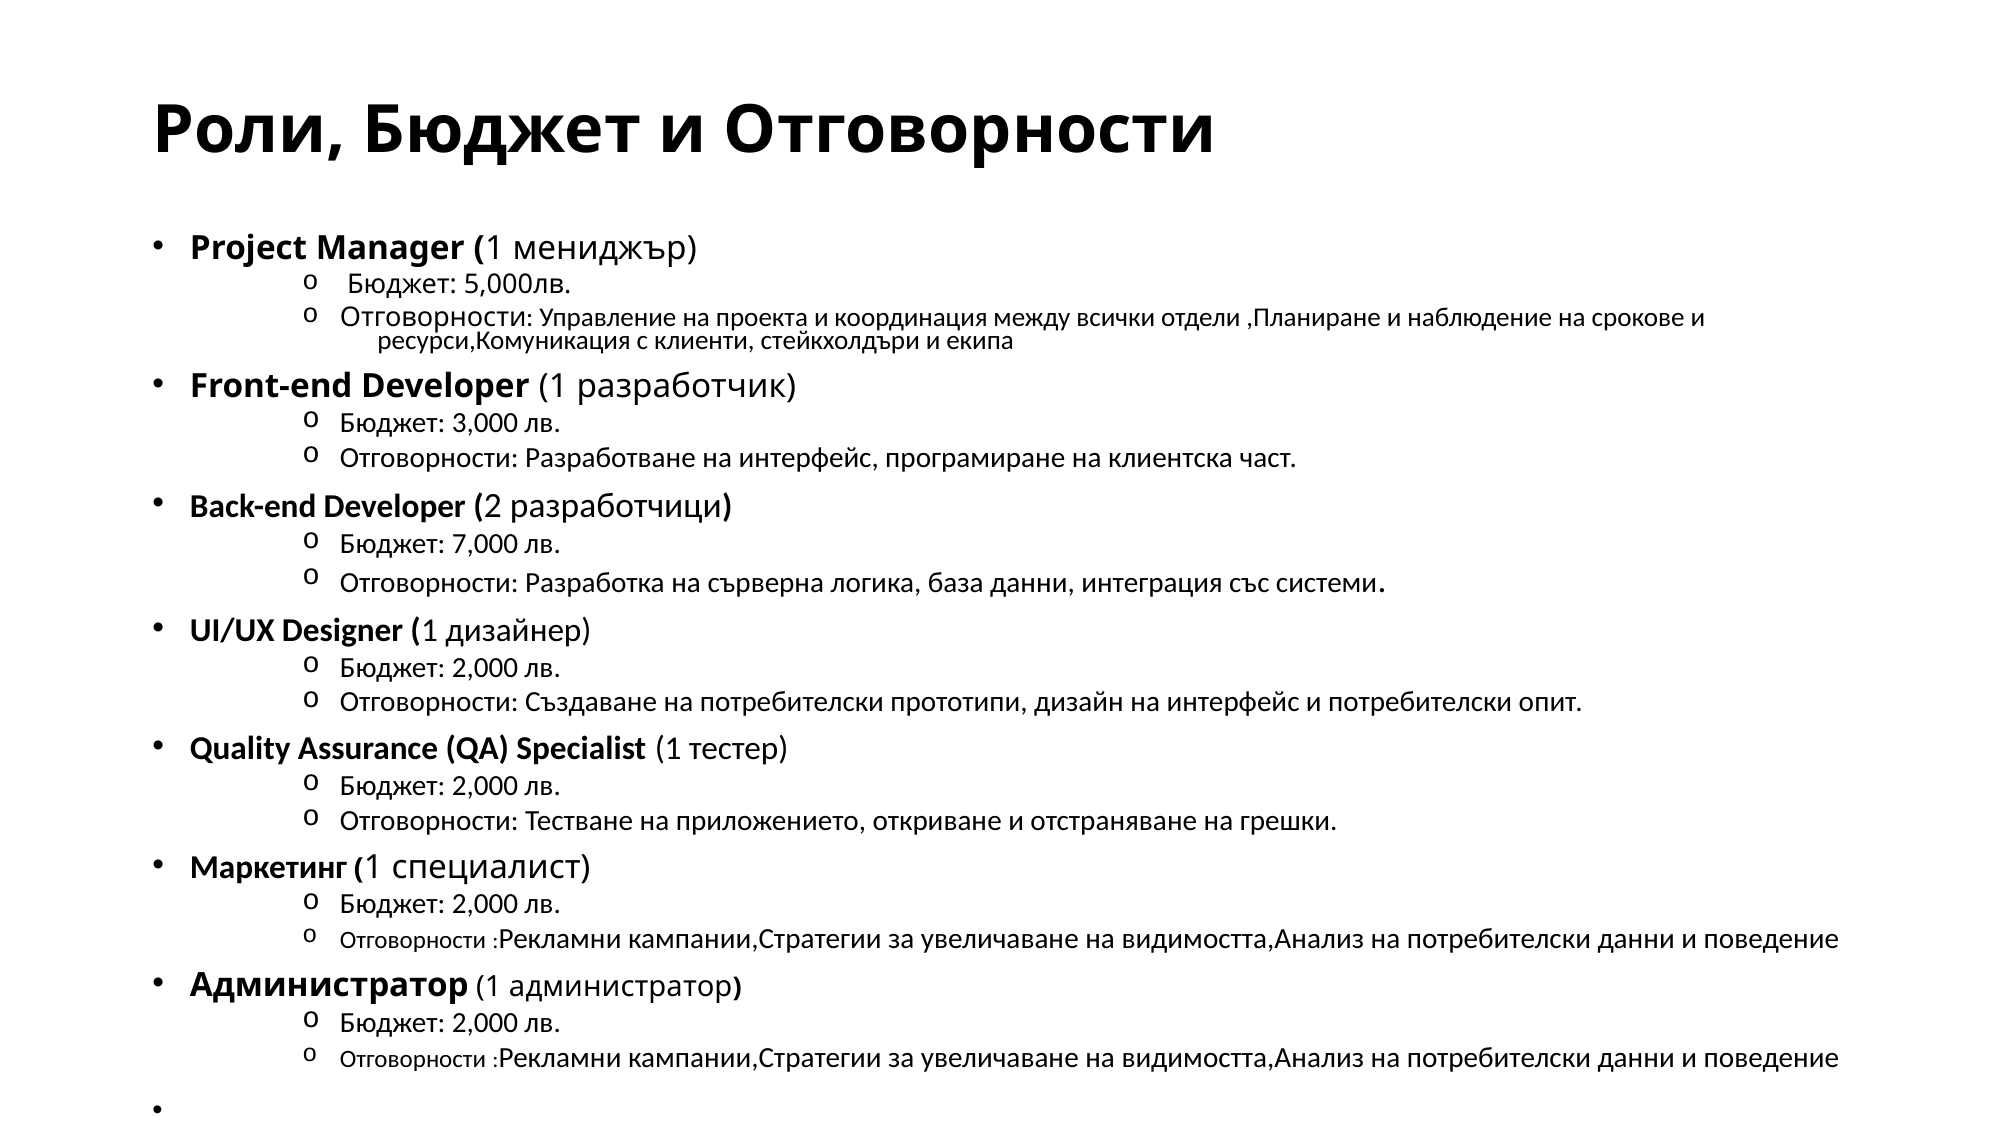

# Роли, Бюджет и Отговорности
Project Manager (1 мениджър)
 Бюджет: 5,000лв.
Отговорности: Управление на проекта и координация между всички отдели ,Планиране и наблюдение на срокове и ресурси,Комуникация с клиенти, стейкхолдъри и екипа
Front-end Developer (1 разработчик)
Бюджет: 3,000 лв.
Отговорности: Разработване на интерфейс, програмиране на клиентска част.
Back-end Developer (2 разработчици)
Бюджет: 7,000 лв.
Отговорности: Разработка на сърверна логика, база данни, интеграция със системи.
UI/UX Designer (1 дизайнер)
Бюджет: 2,000 лв.
Отговорности: Създаване на потребителски прототипи, дизайн на интерфейс и потребителски опит.
Quality Assurance (QA) Specialist (1 тестер)
Бюджет: 2,000 лв.
Отговорности: Тестване на приложението, откриване и отстраняване на грешки.
Маркетинг (1 специалист)
Бюджет: 2,000 лв.
Отговорности :Рекламни кампании,Стратегии за увеличаване на видимостта,Анализ на потребителски данни и поведение
Администратор (1 администратор)
Бюджет: 2,000 лв.
Отговорности :Рекламни кампании,Стратегии за увеличаване на видимостта,Анализ на потребителски данни и поведение